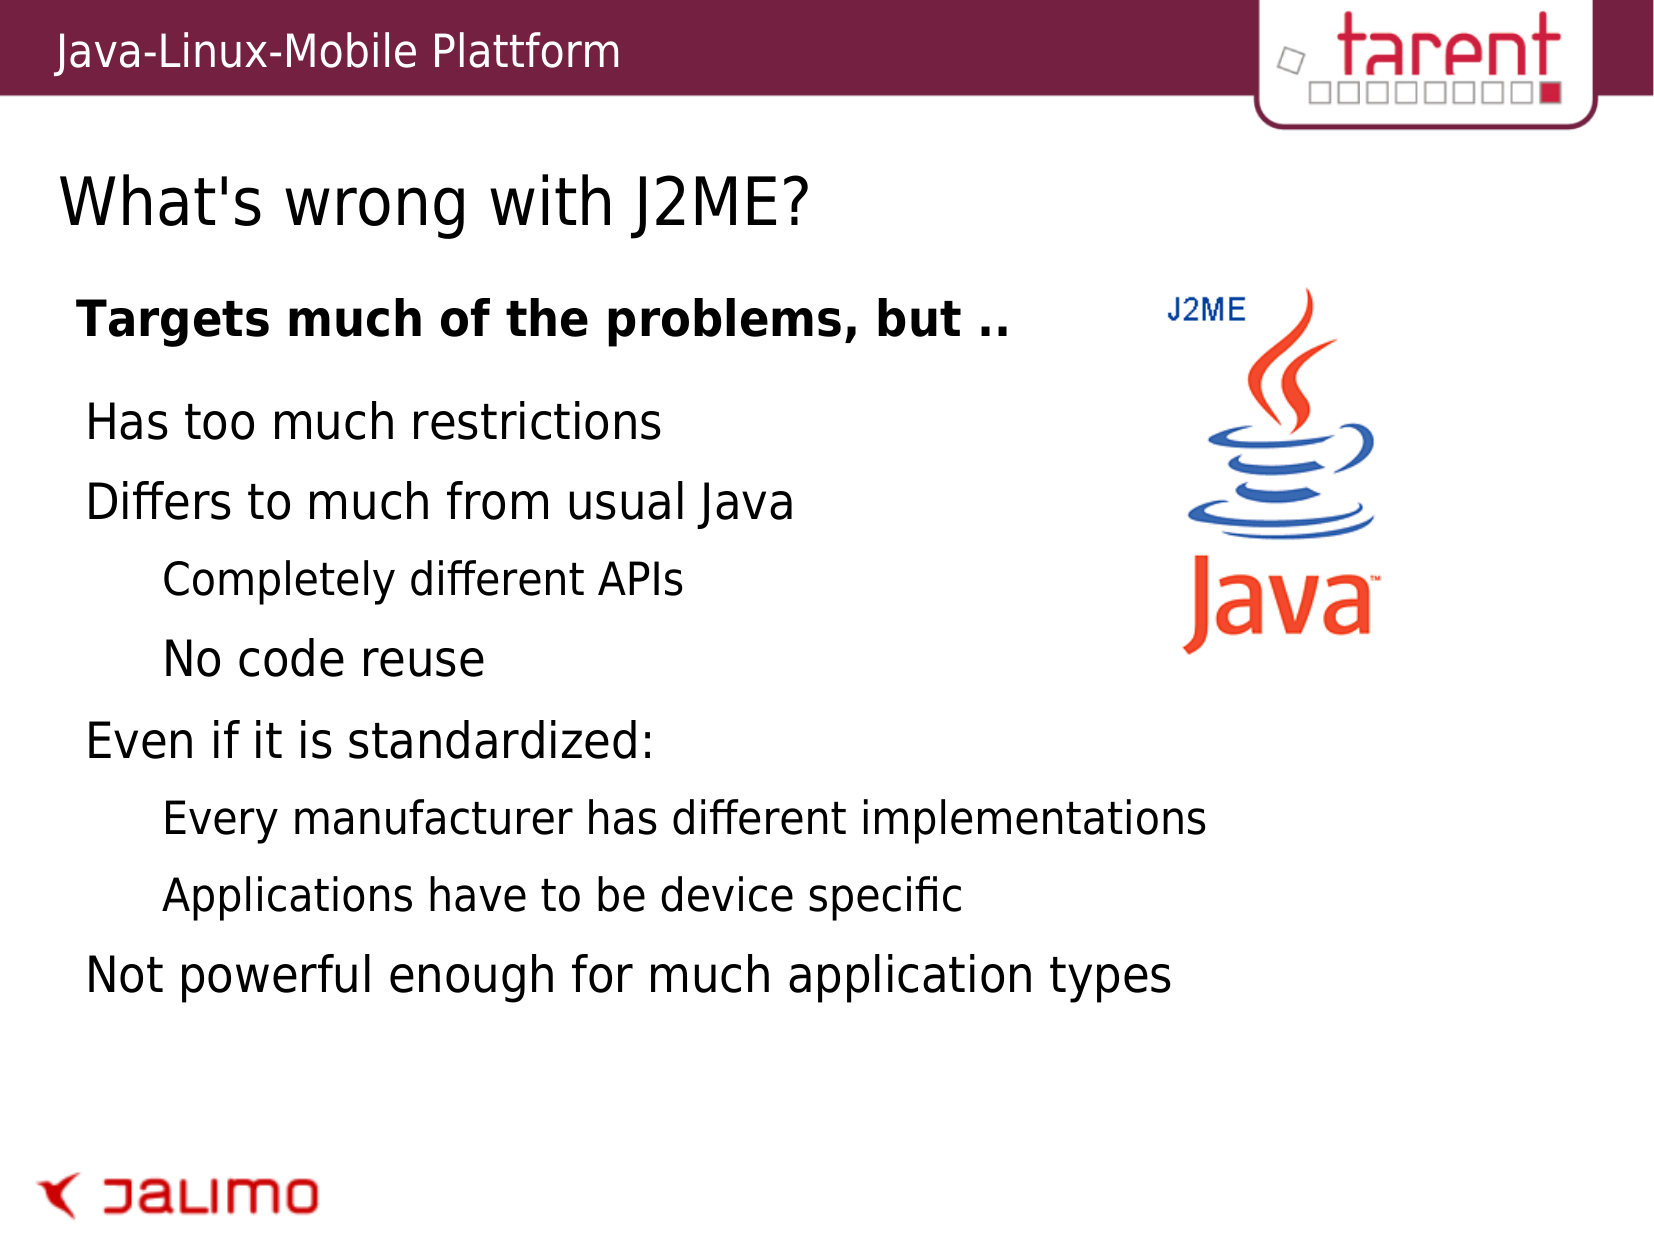

# What's wrong with J2ME?
Targets much of the problems, but ..
Has too much restrictions
Differs to much from usual Java
Completely different APIs
No code reuse
Even if it is standardized:
Every manufacturer has different implementations
Applications have to be device specific
Not powerful enough for much application types